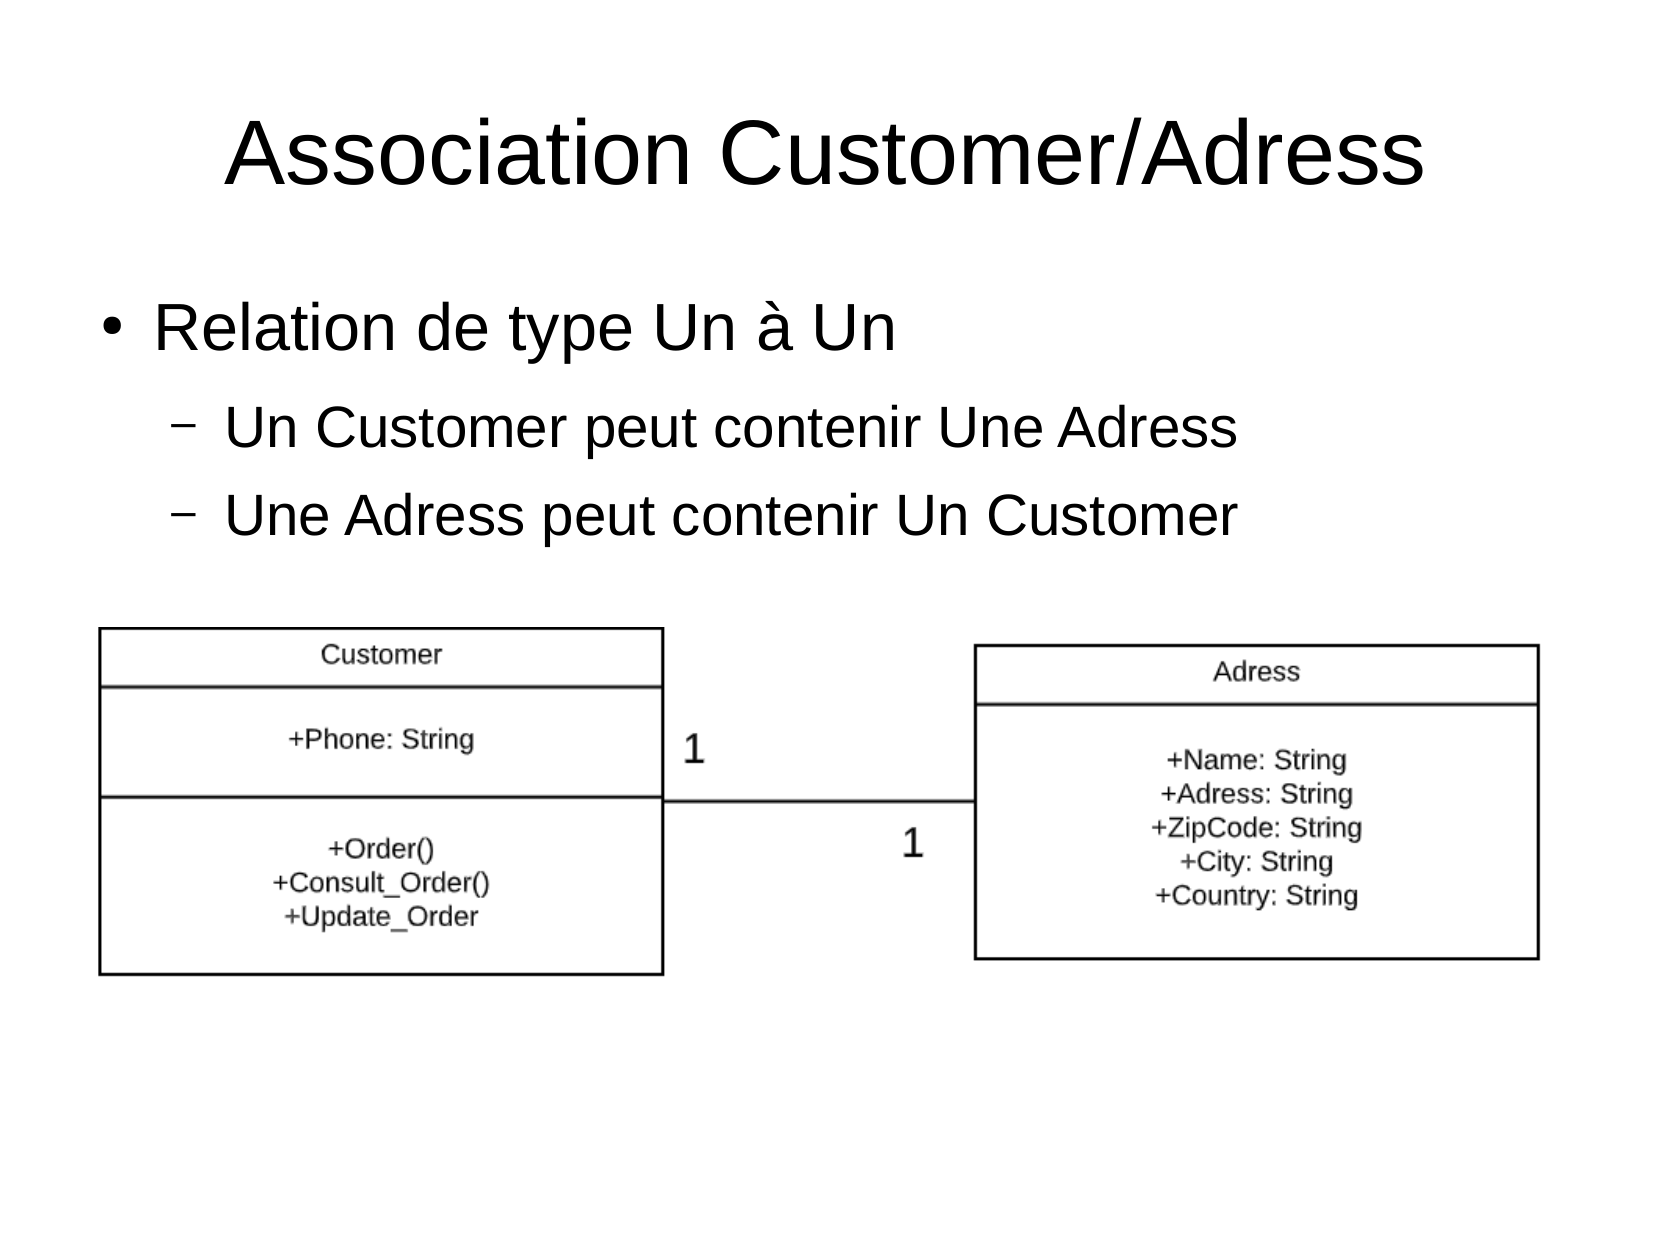

# Association Customer/Adress
Relation de type Un à Un
Un Customer peut contenir Une Adress
Une Adress peut contenir Un Customer